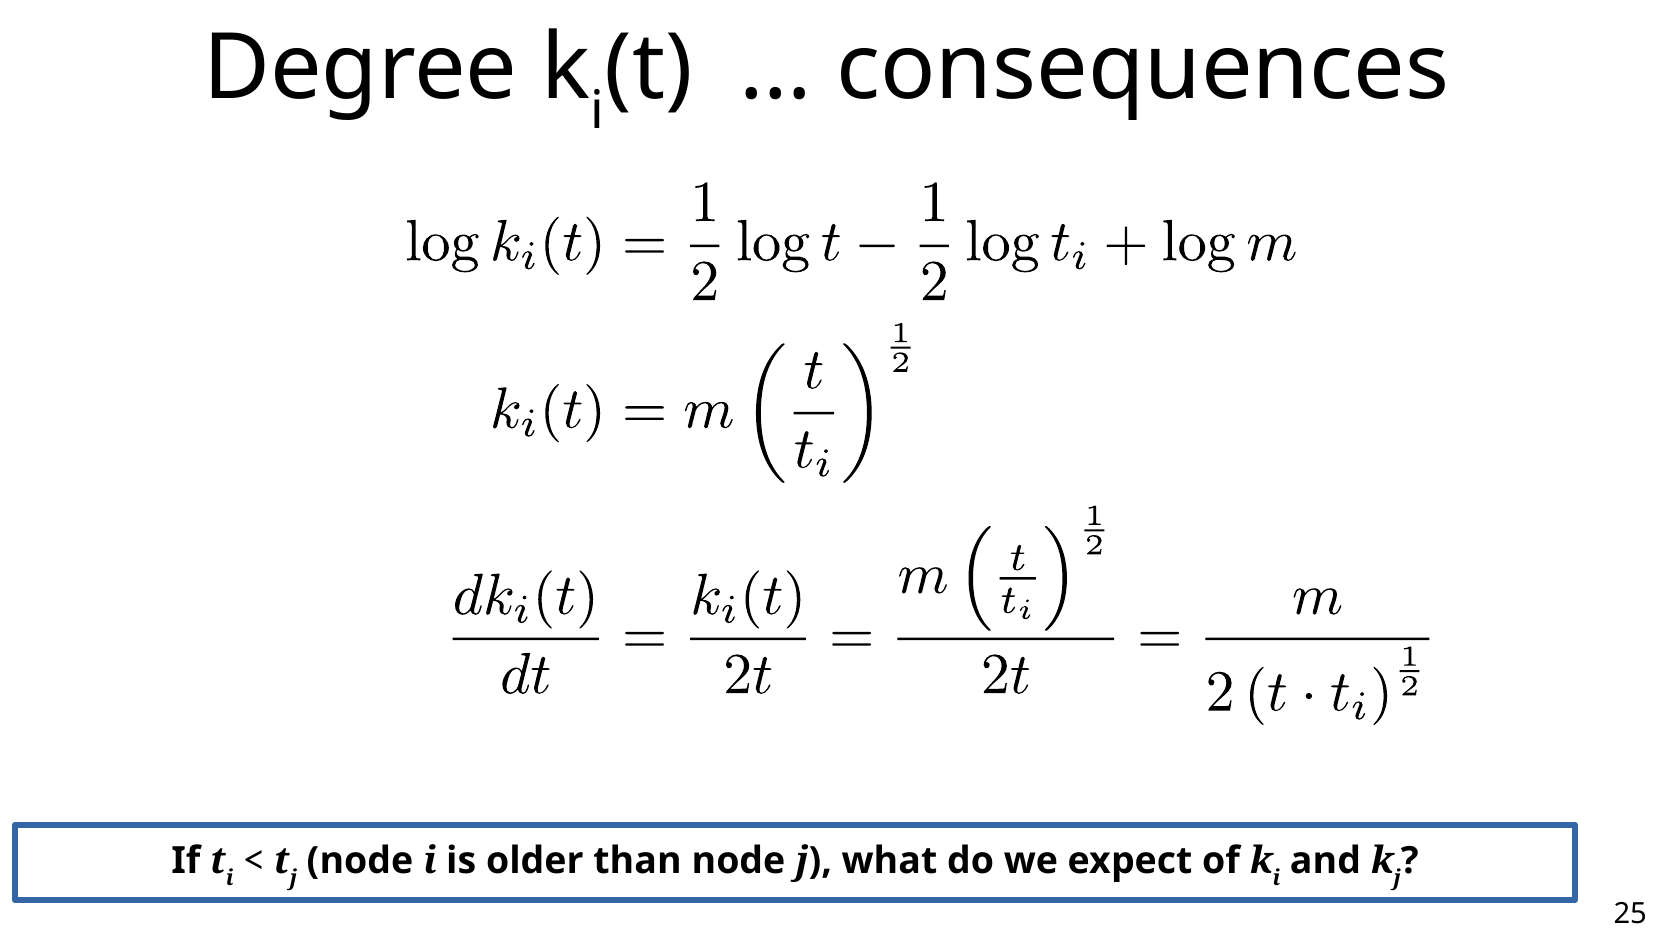

# Degree ki(t) … consequences
If ti < tj (node i is older than node j), what do we expect of ki and kj?
25